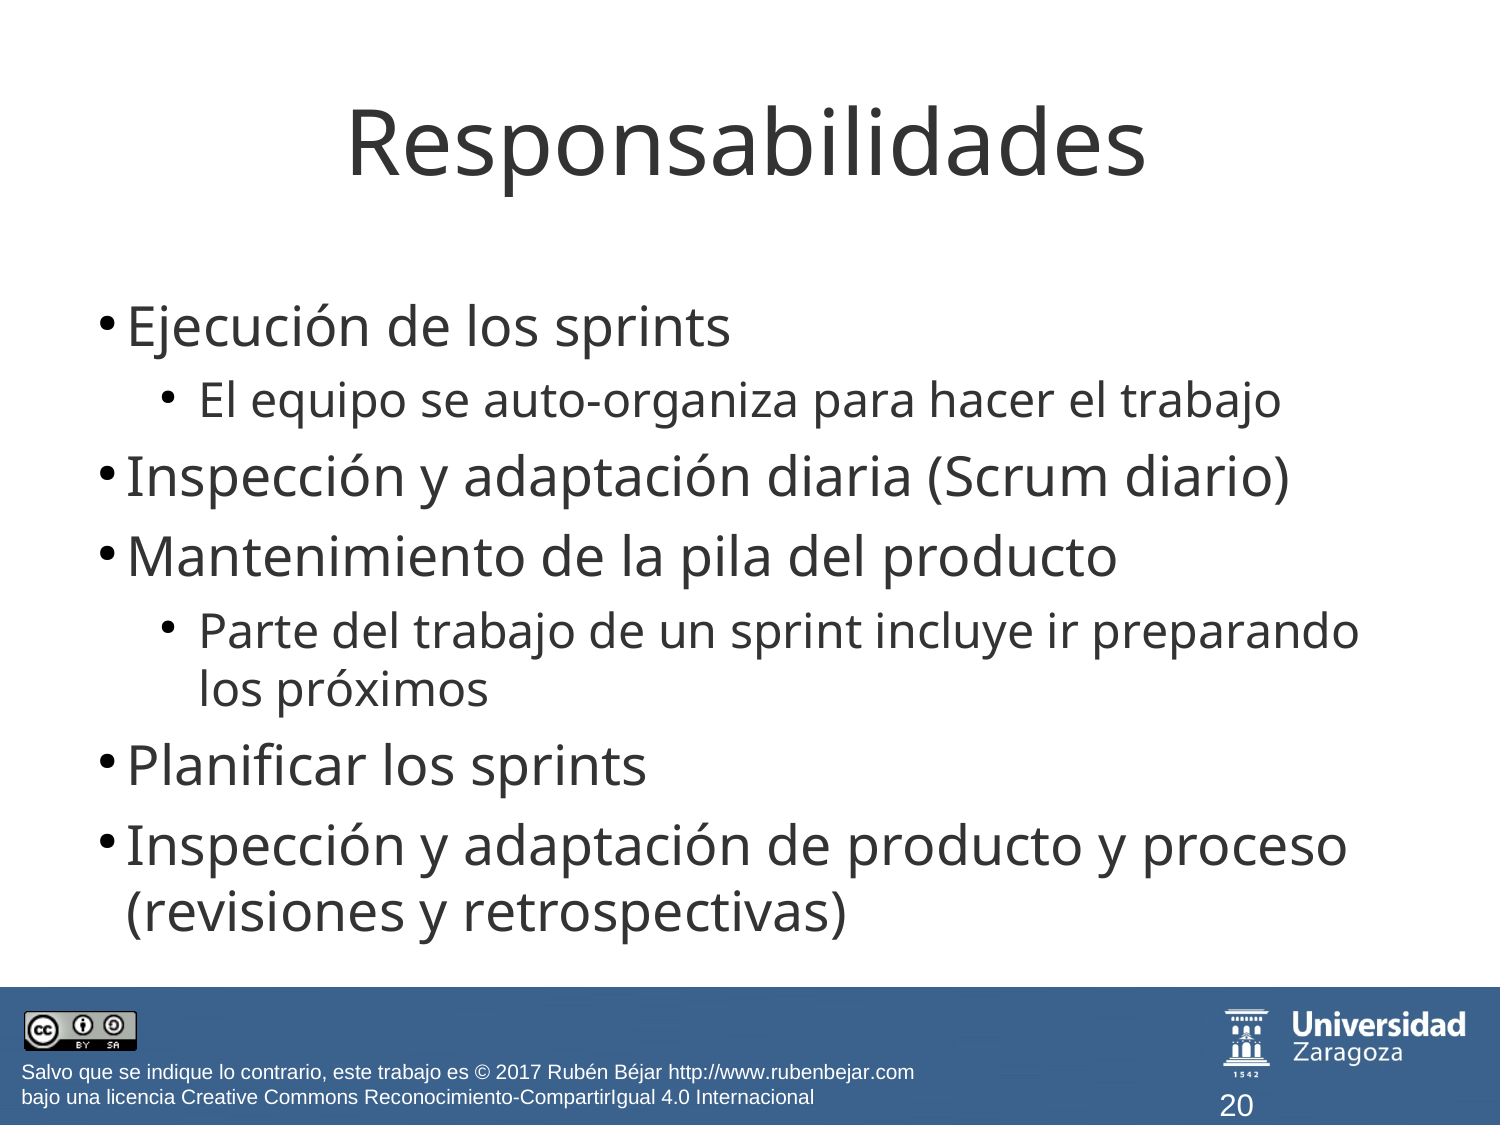

# Responsabilidades
Ejecución de los sprints
El equipo se auto-organiza para hacer el trabajo
Inspección y adaptación diaria (Scrum diario)
Mantenimiento de la pila del producto
Parte del trabajo de un sprint incluye ir preparando los próximos
Planificar los sprints
Inspección y adaptación de producto y proceso (revisiones y retrospectivas)